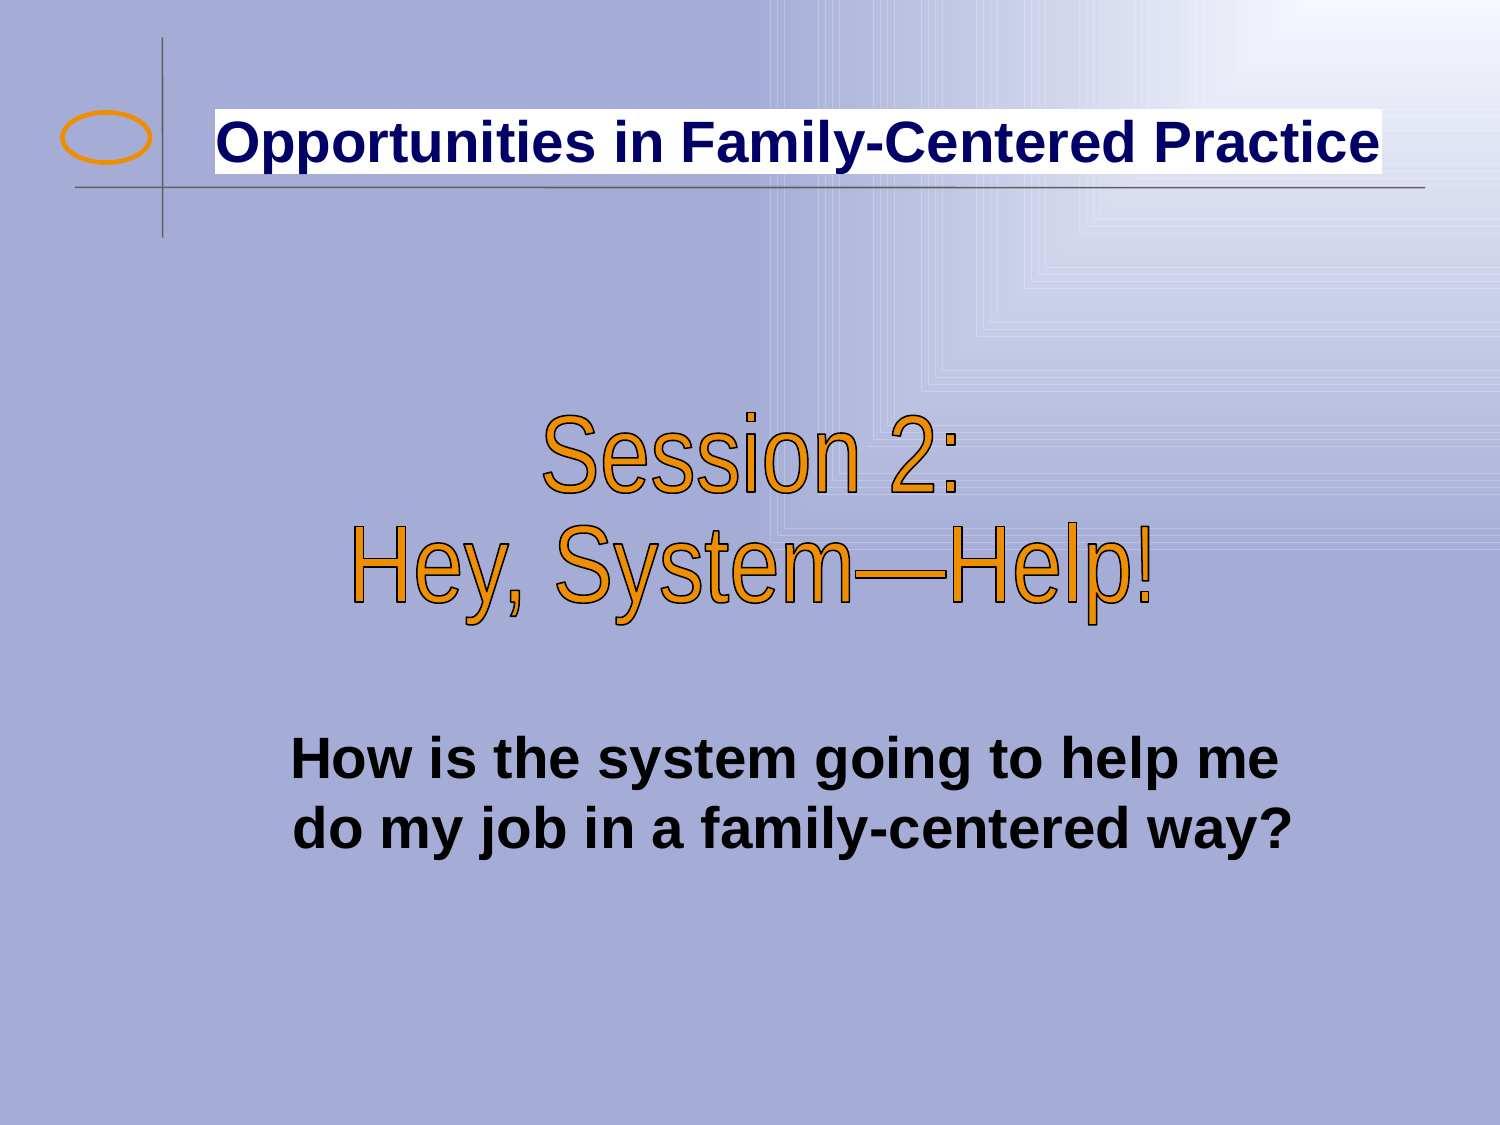

# Opportunities in Family-Centered Practice
Session 2:
Hey, System—Help!
How is the system going to help me
do my job in a family-centered way?